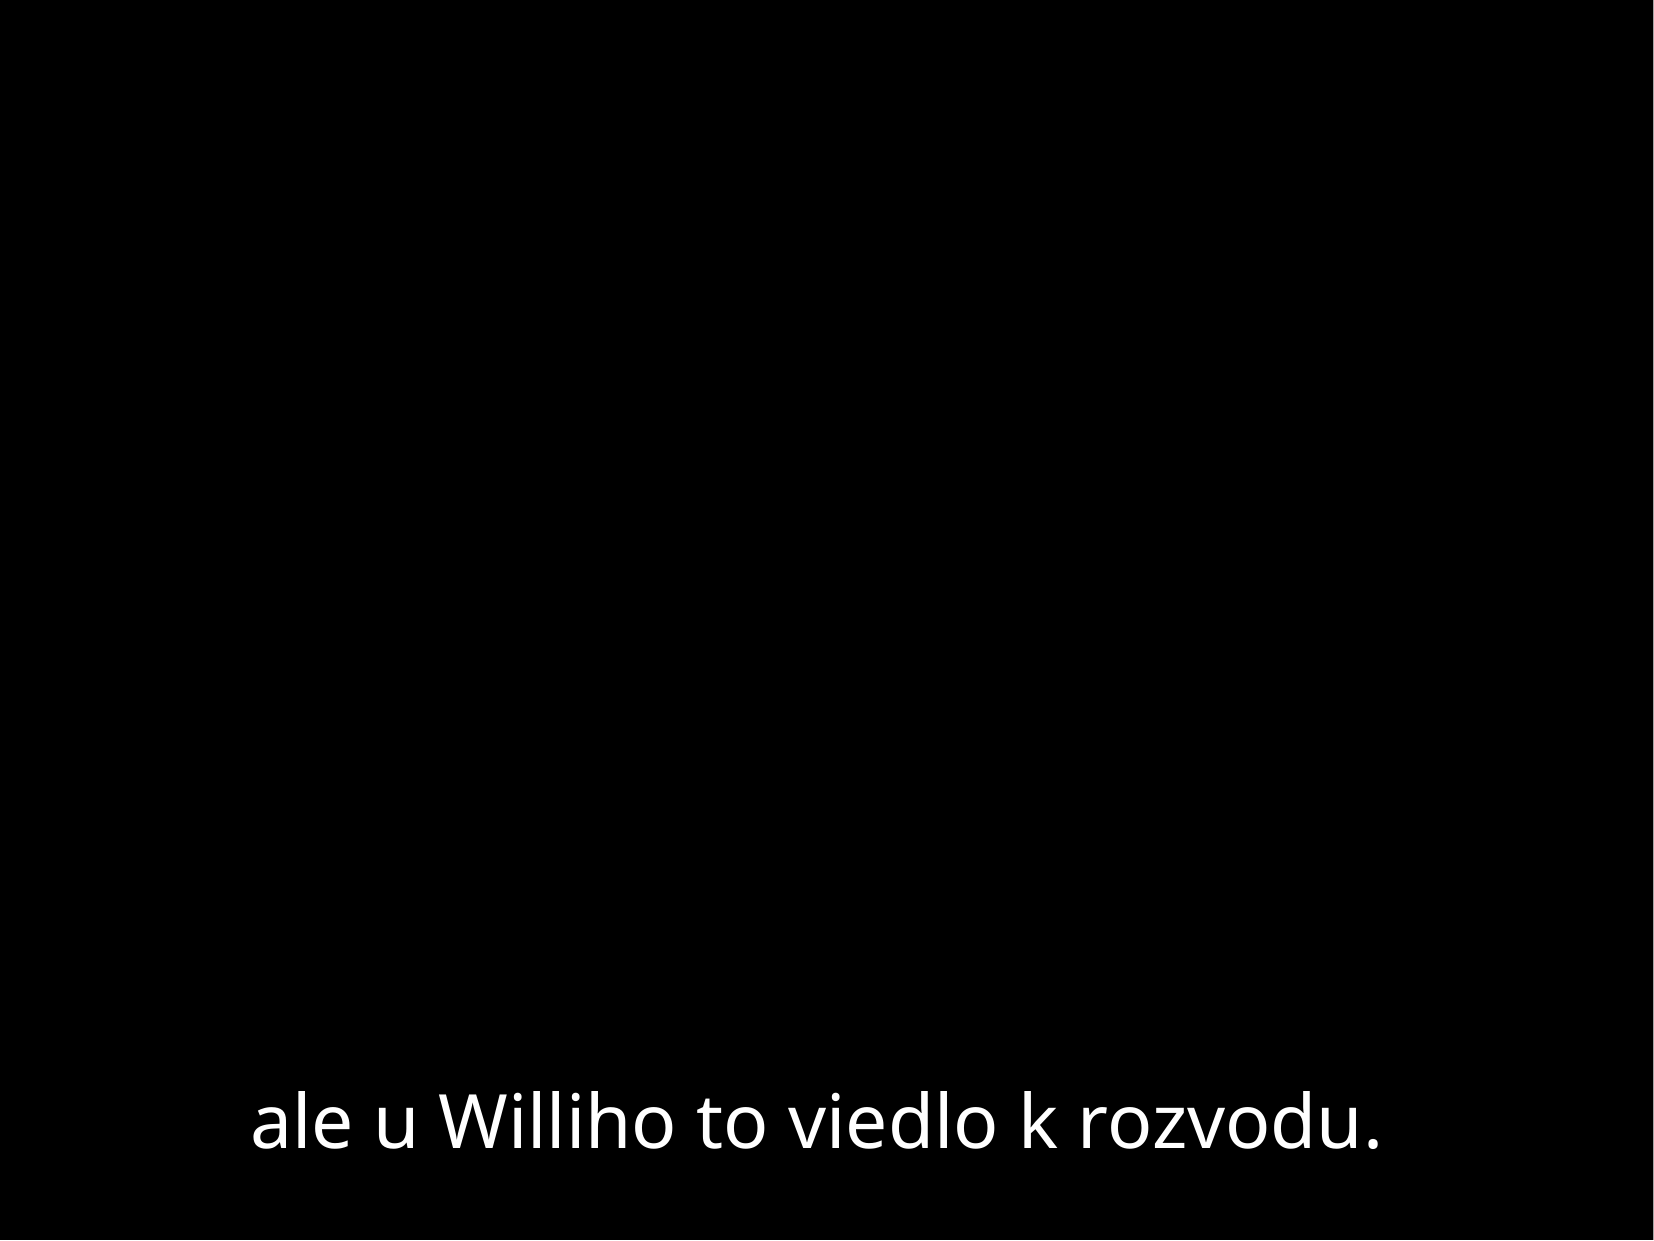

# ale u Williho to viedlo k rozvodu.